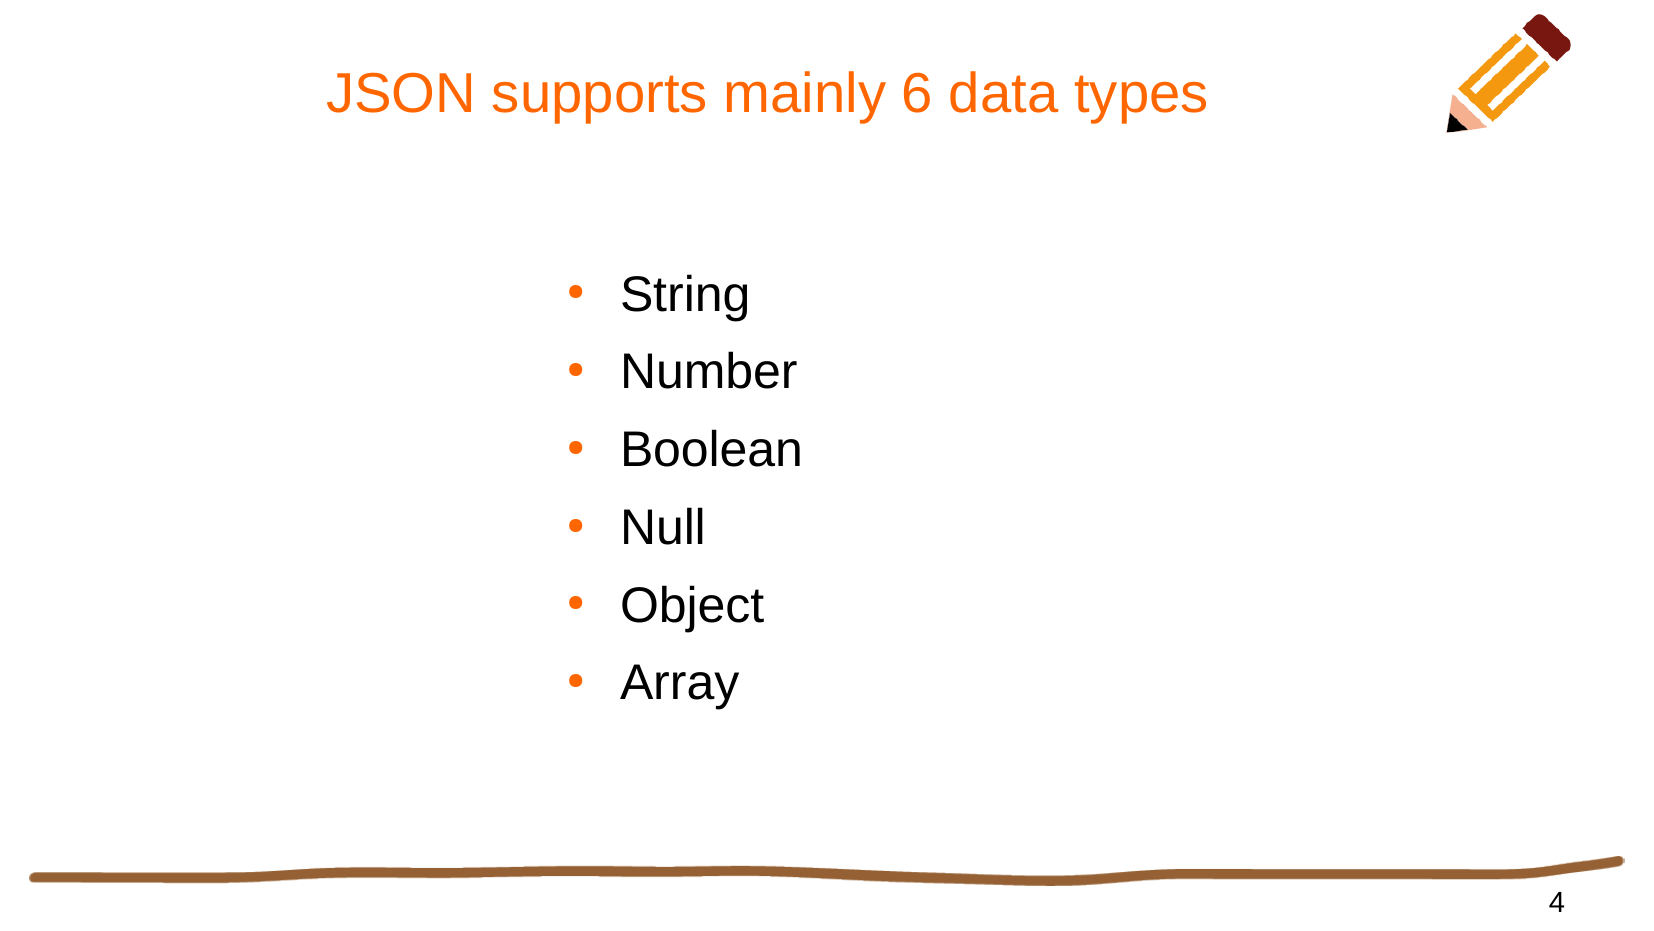

# JSON supports mainly 6 data types
String
Number
Boolean
Null
Object
Array
4